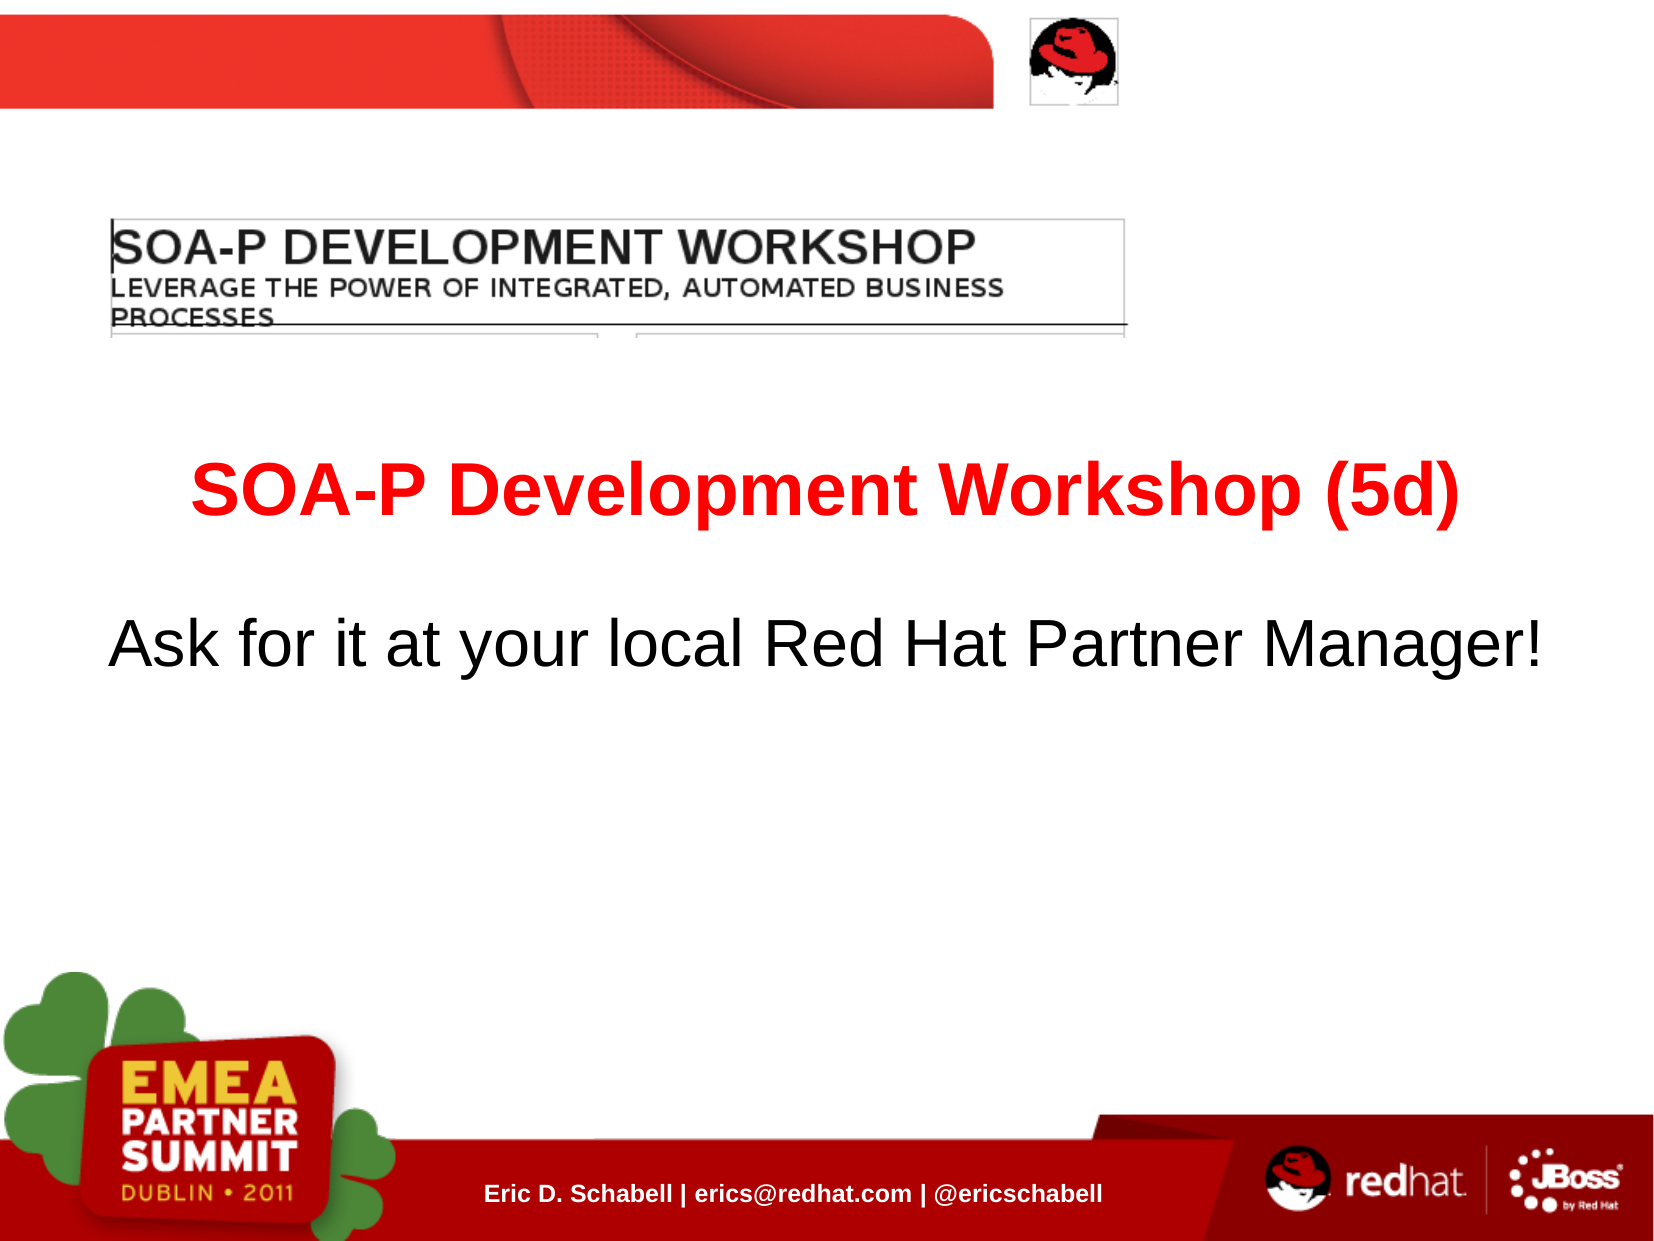

# SOA-P Development Workshop (5d)
Ask for it at your local Red Hat Partner Manager!